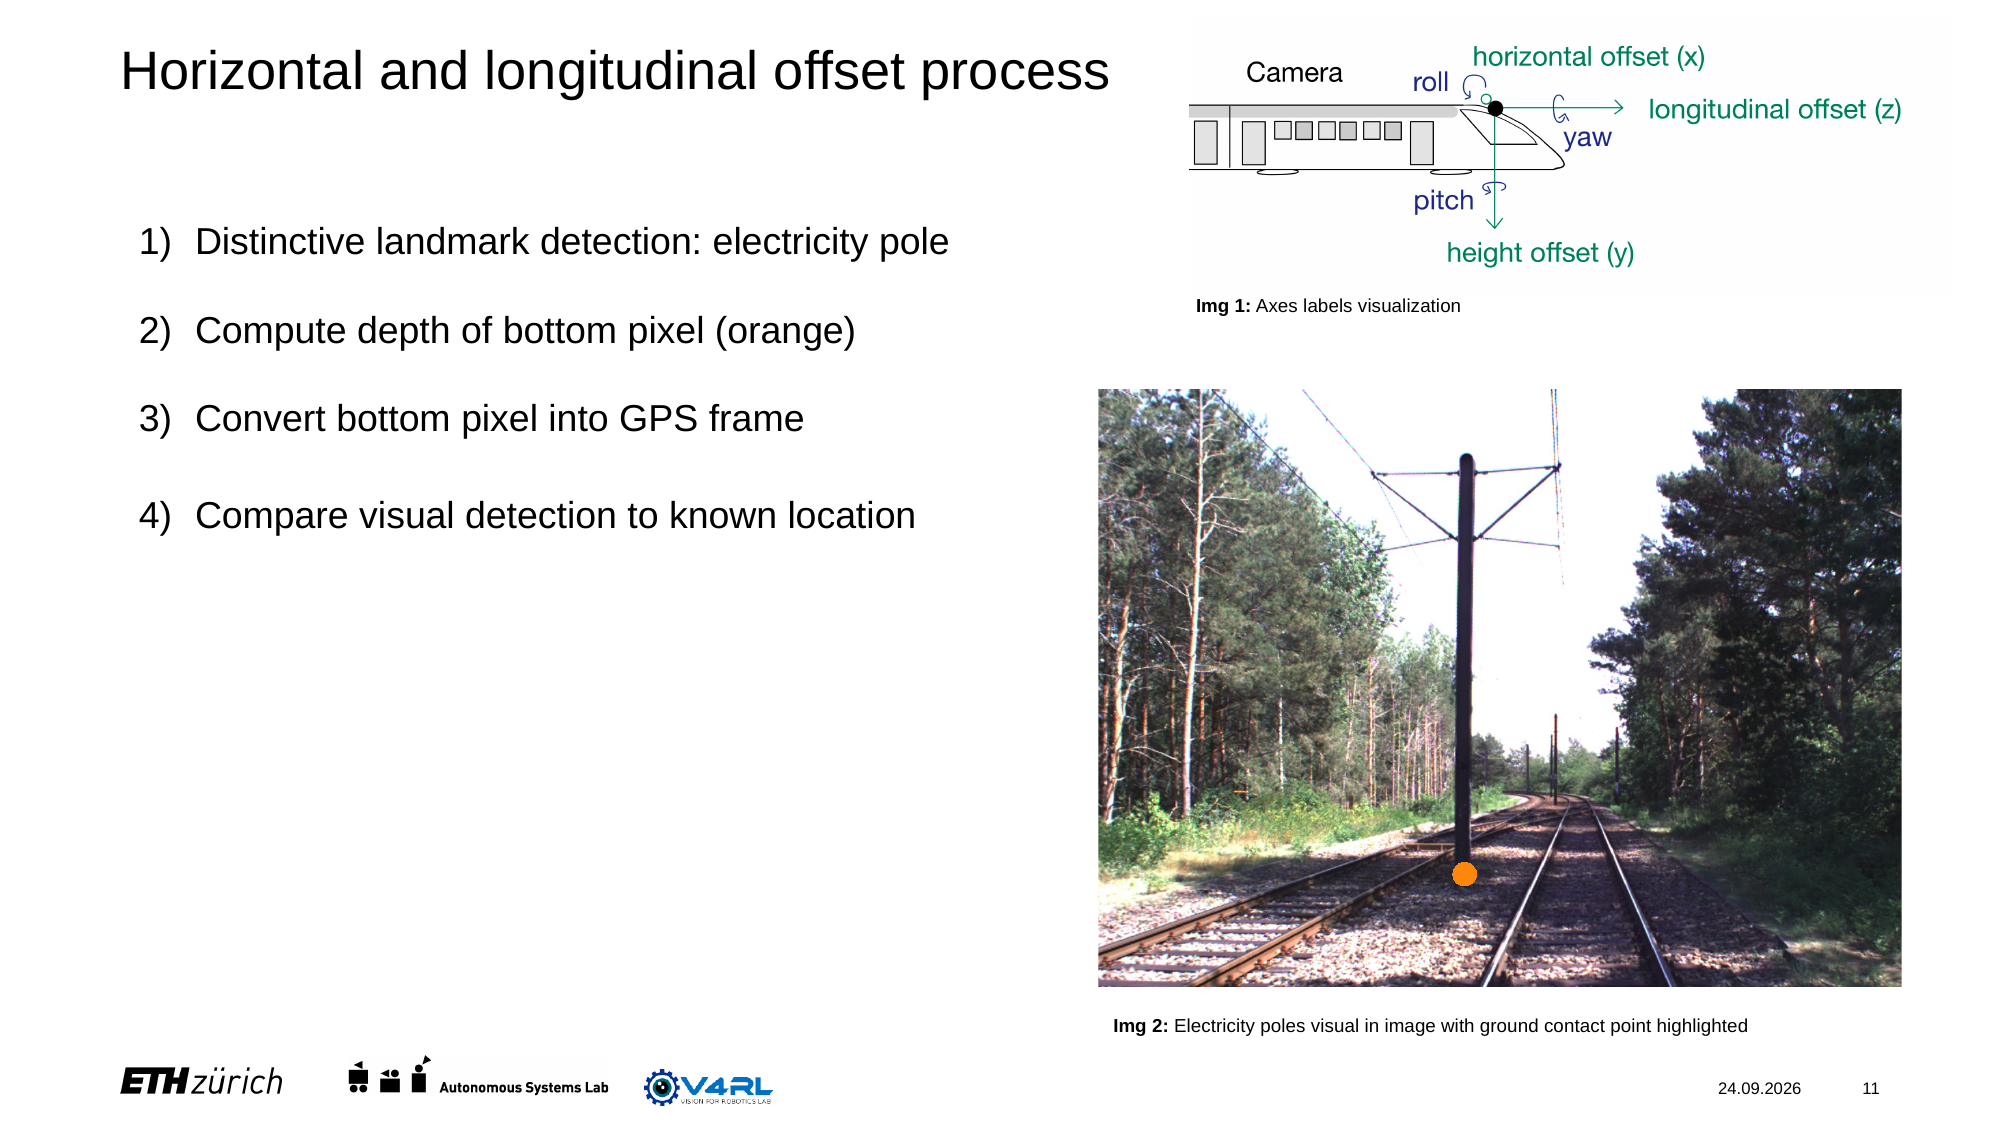

# Horizontal and longitudinal offset process
Distinctive landmark detection: electricity pole
Compute depth of bottom pixel (orange)
Convert bottom pixel into GPS frame
Compare visual detection to known location
Img 1: Axes labels visualization
Img 2: Electricity poles visual in image with ground contact point highlighted